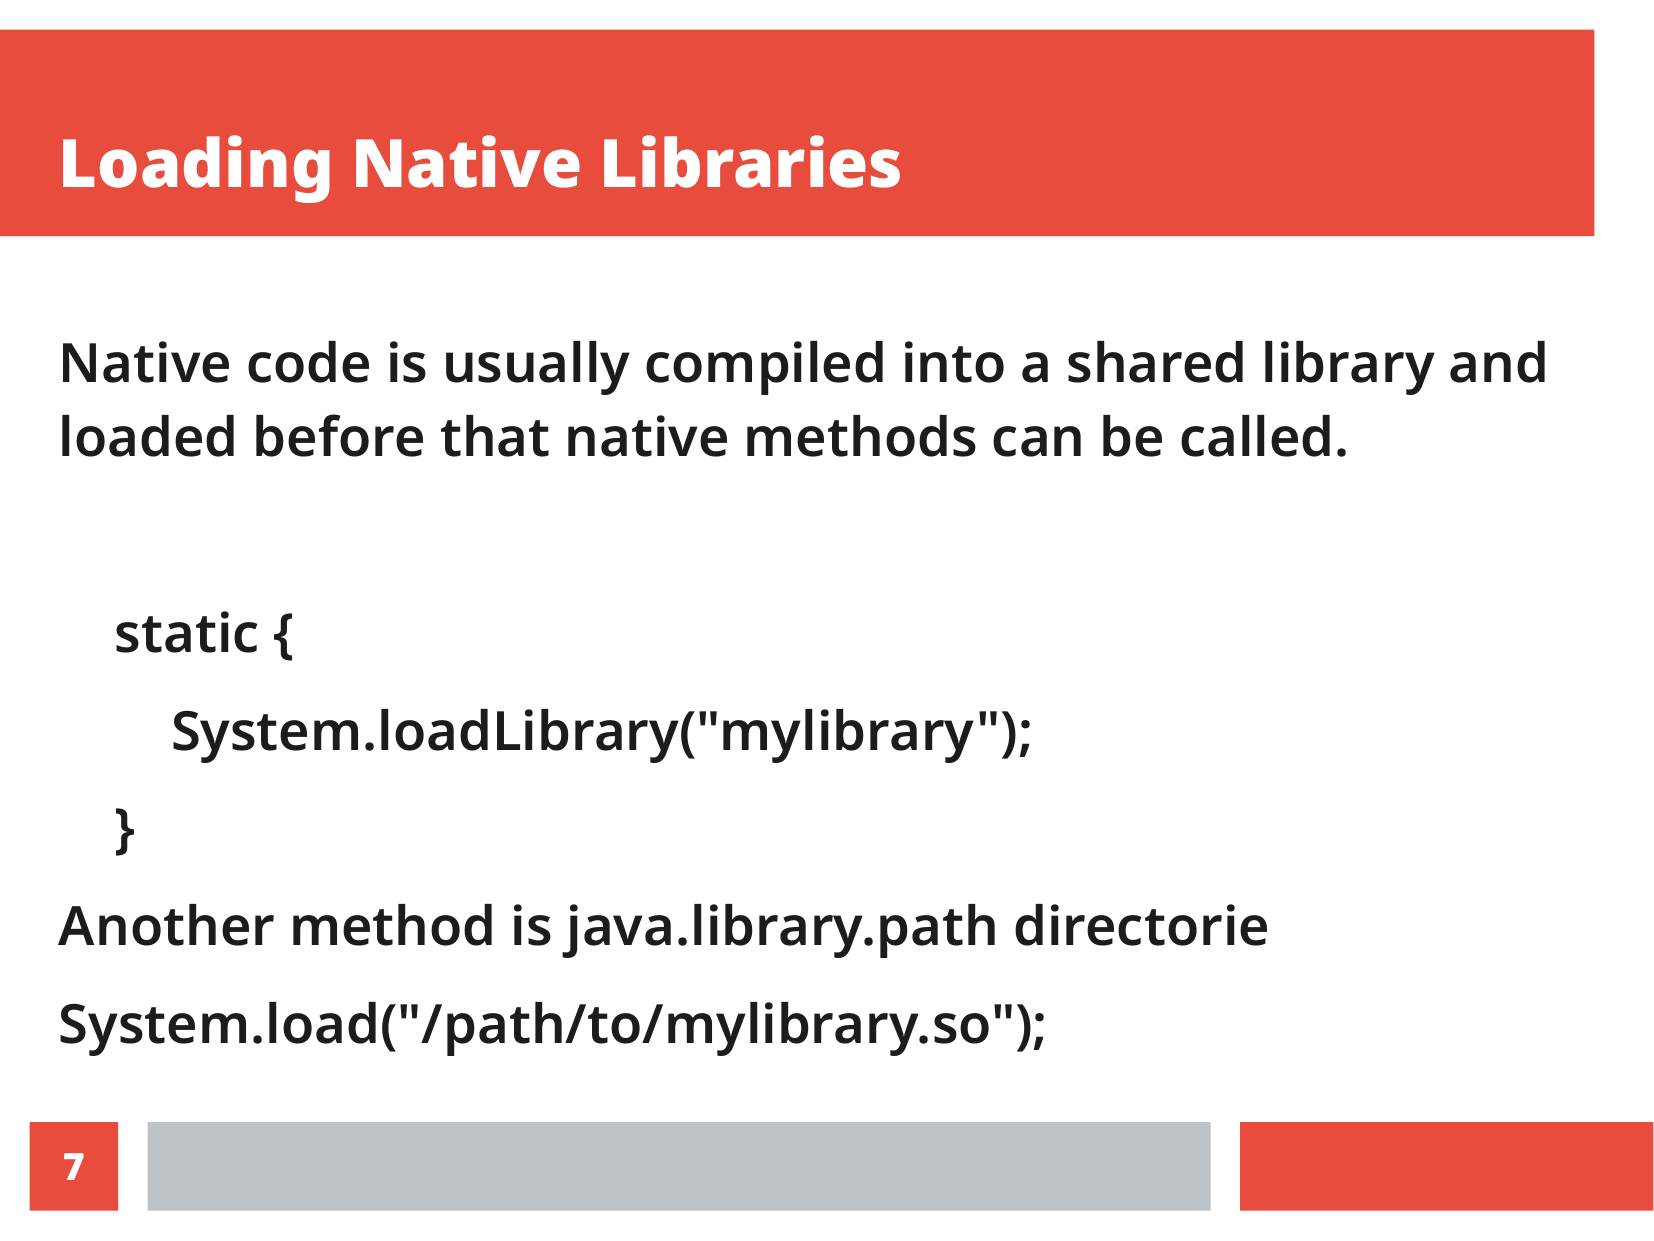

# Loading Native Libraries
Native code is usually compiled into a shared library and loaded before that native methods can be called.
 static {
 System.loadLibrary("mylibrary");
 }
Another method is java.library.path directorie
System.load("/path/to/mylibrary.so");
7